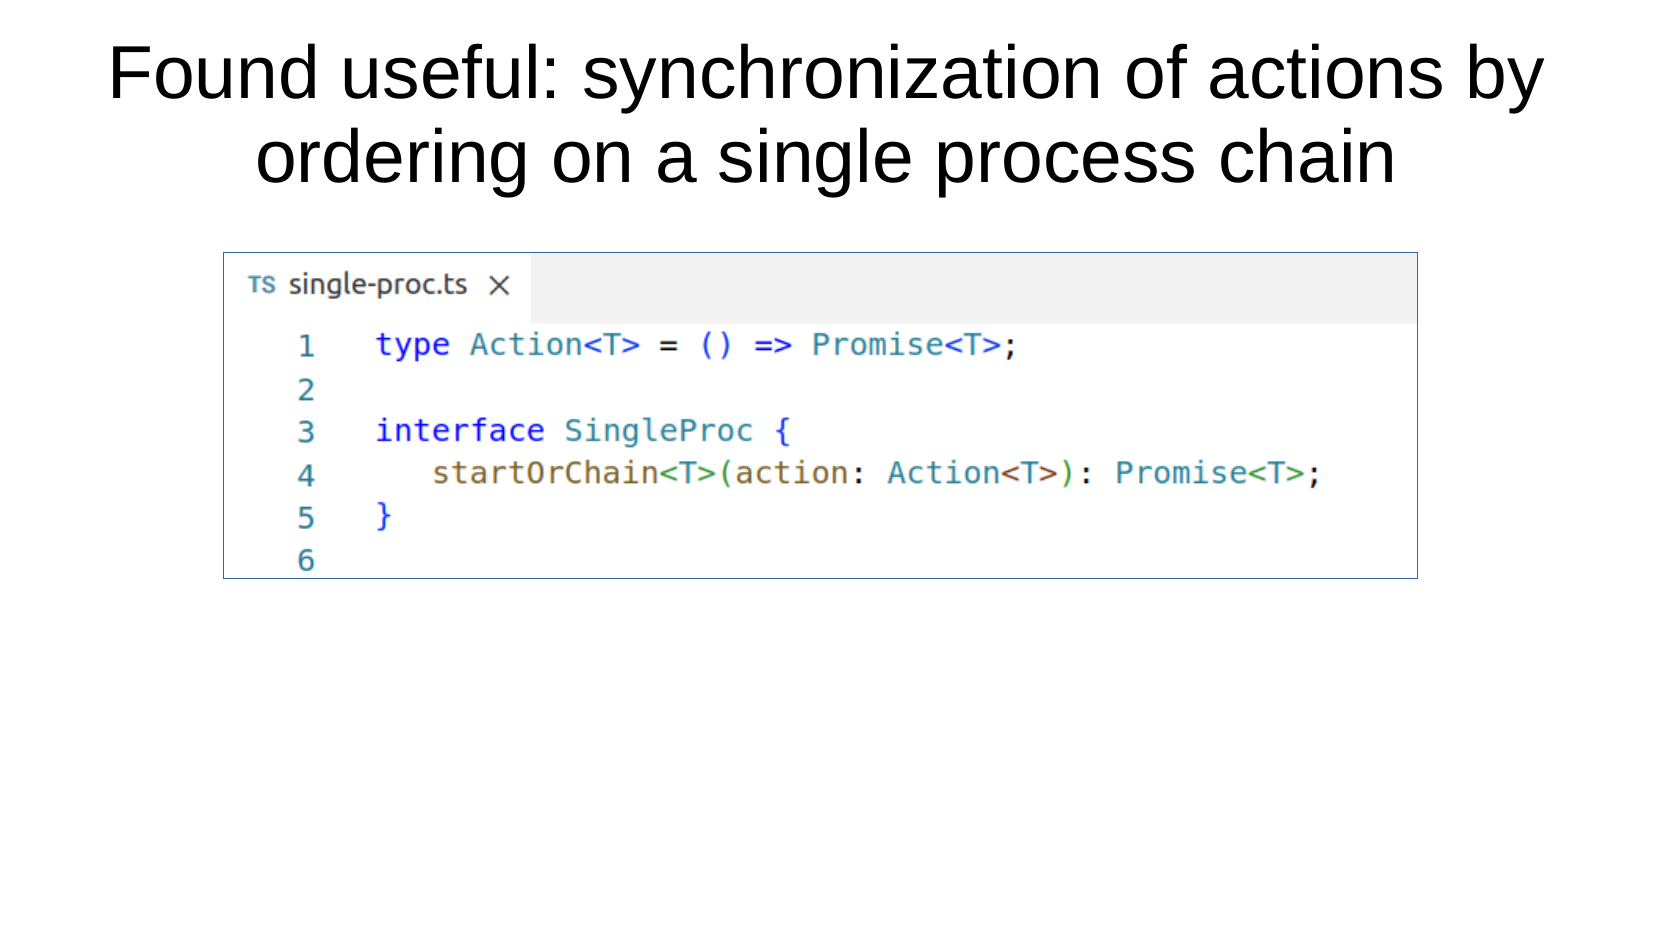

# Found useful: synchronization of actions by ordering on a single process chain